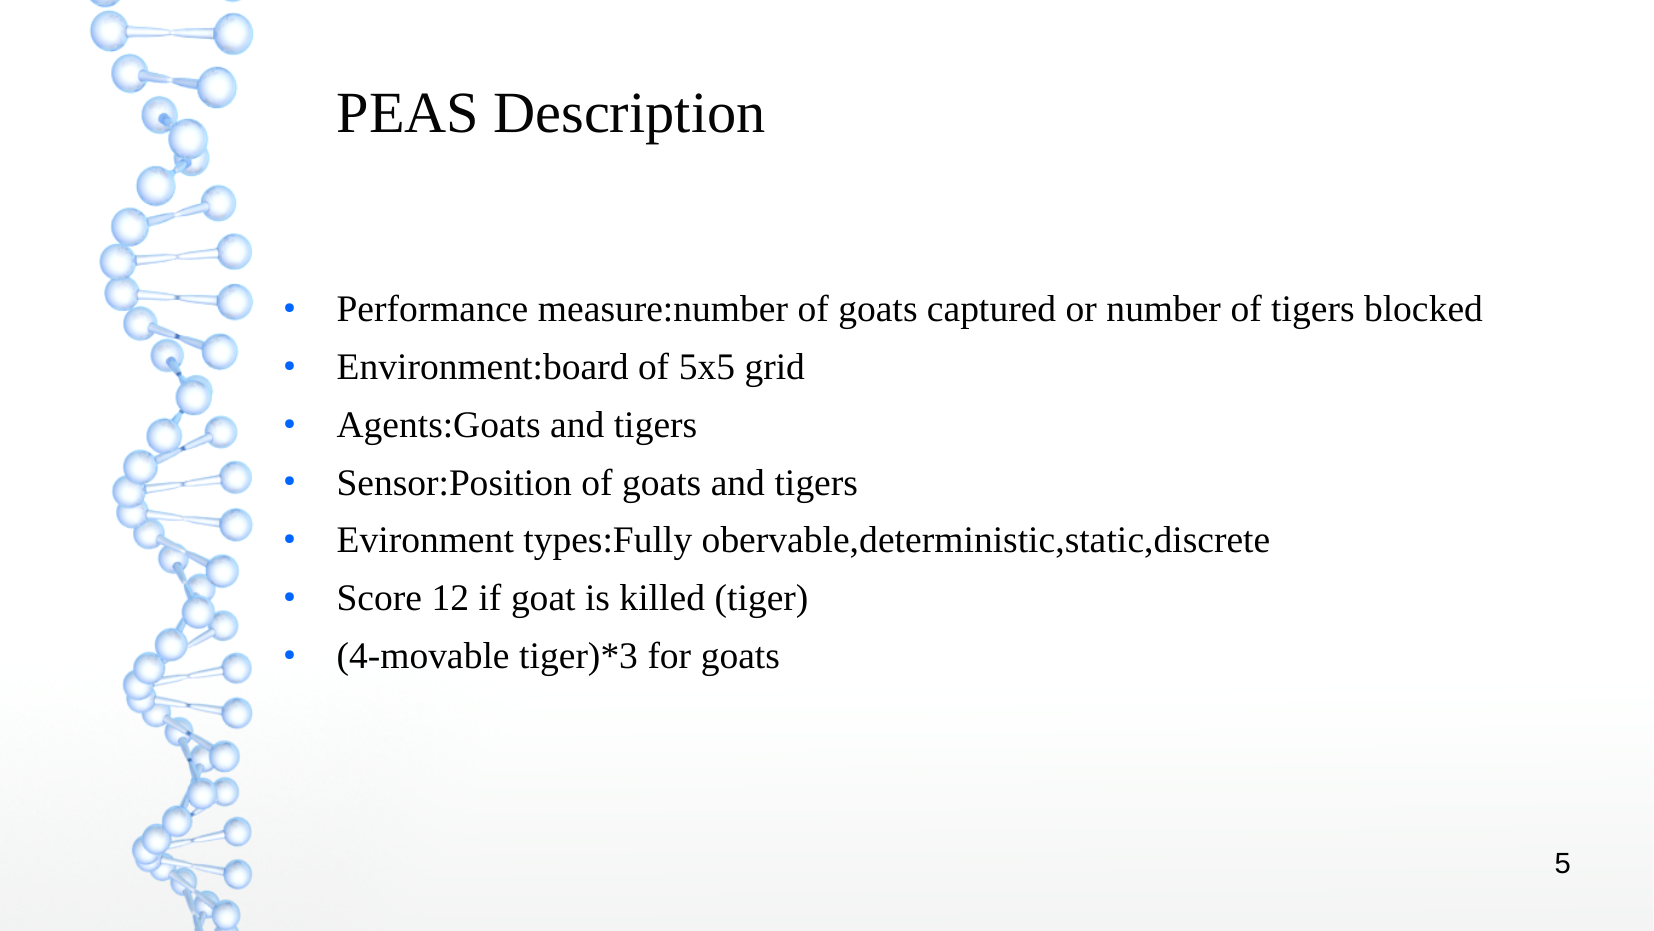

# PEAS Description
Performance measure:number of goats captured or number of tigers blocked
Environment:board of 5x5 grid
Agents:Goats and tigers
Sensor:Position of goats and tigers
Evironment types:Fully obervable,deterministic,static,discrete
Score 12 if goat is killed (tiger)
(4-movable tiger)*3 for goats
5